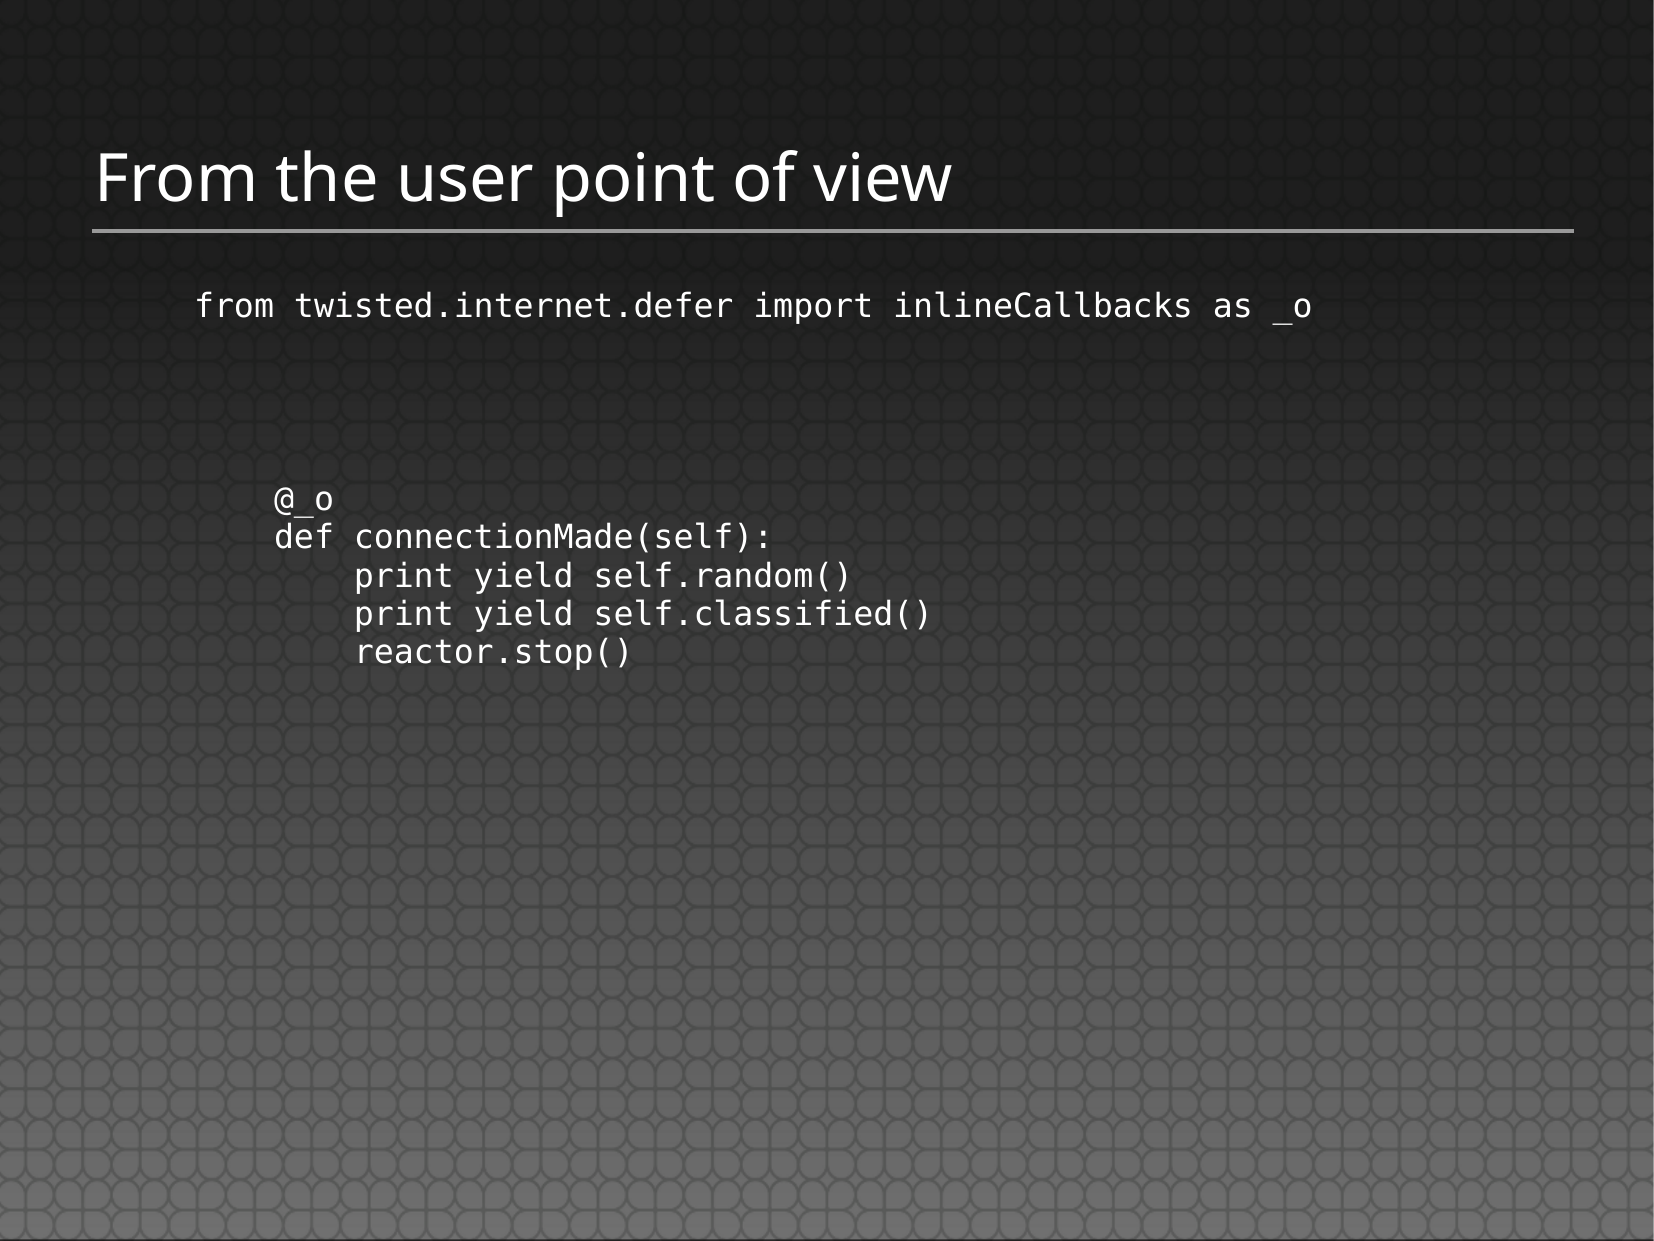

# From the user point of view
from twisted.internet.defer import inlineCallbacks as _o
 @_o
 def connectionMade(self):
 print yield self.random()
 print yield self.classified()
 reactor.stop()